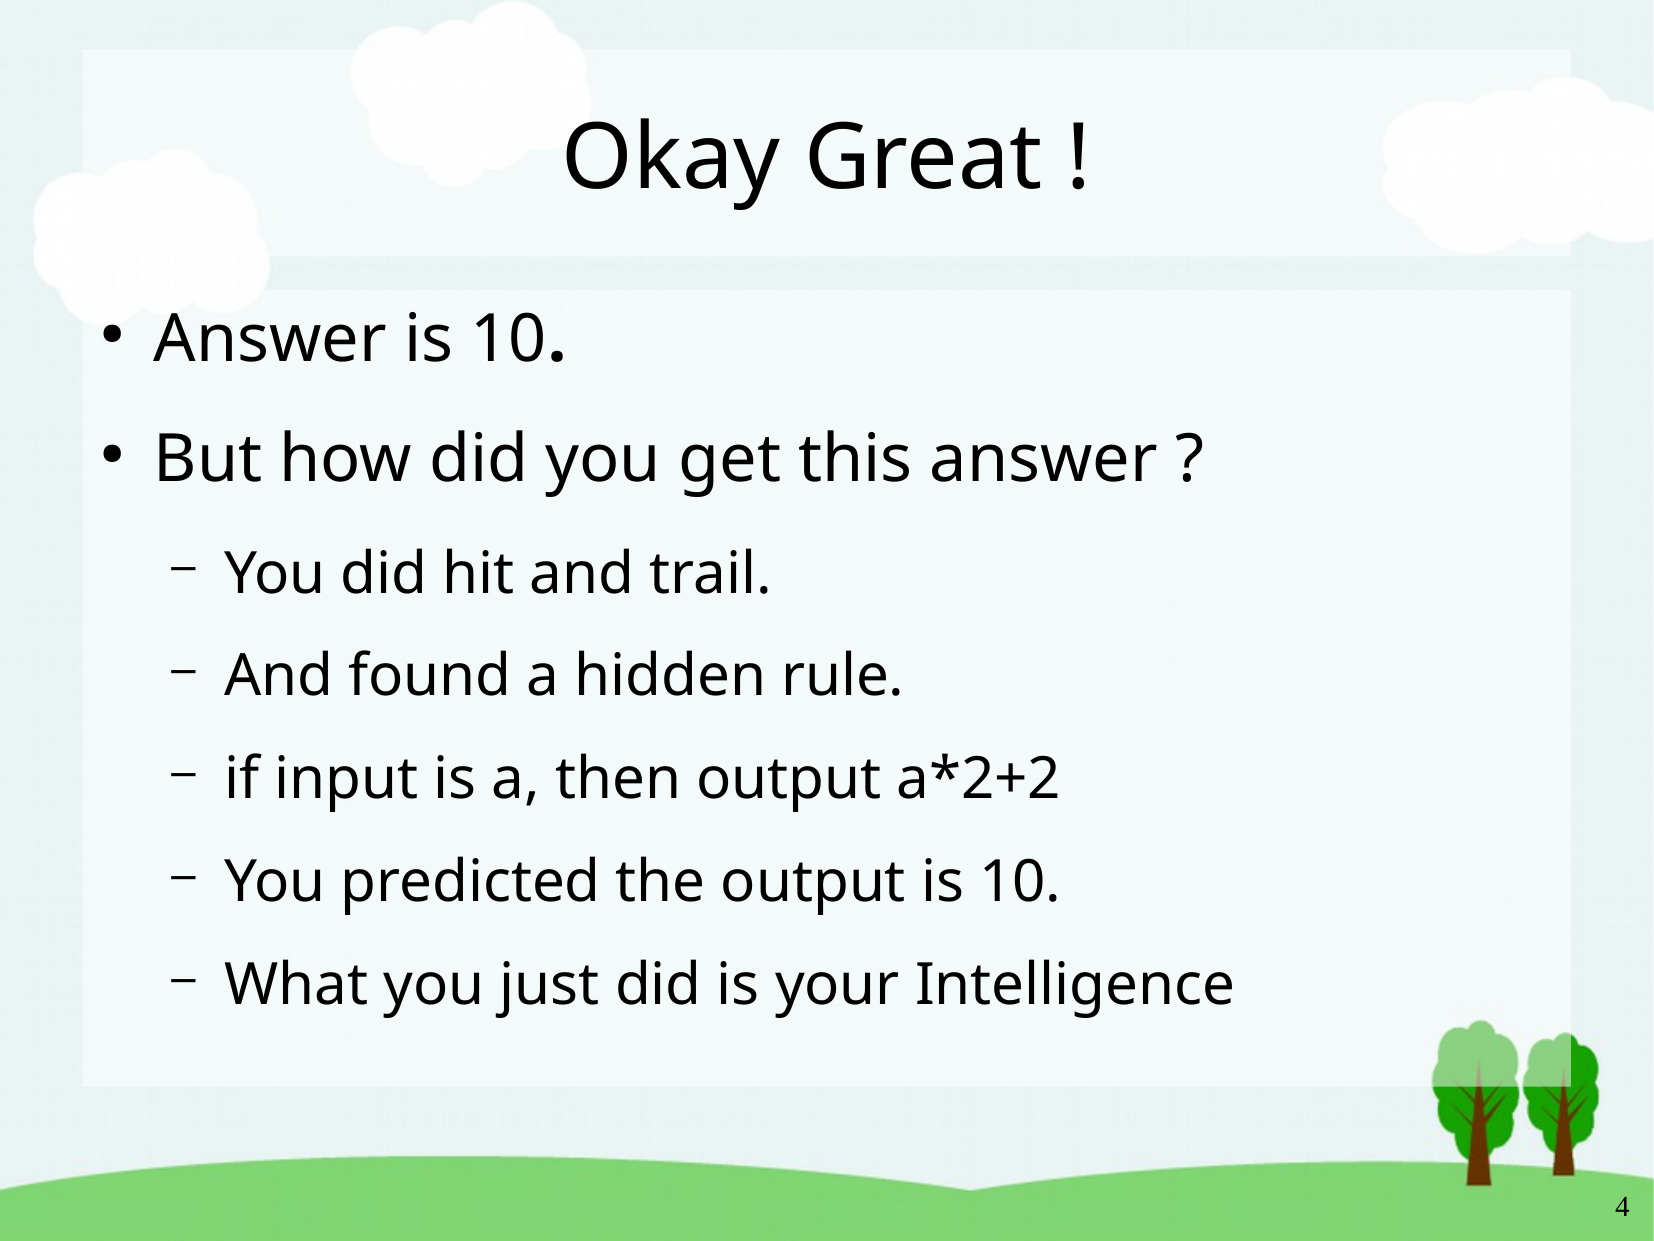

# Okay Great !
Answer is 10.
But how did you get this answer ?
You did hit and trail.
And found a hidden rule.
if input is a, then output a*2+2
You predicted the output is 10.
What you just did is your Intelligence
4